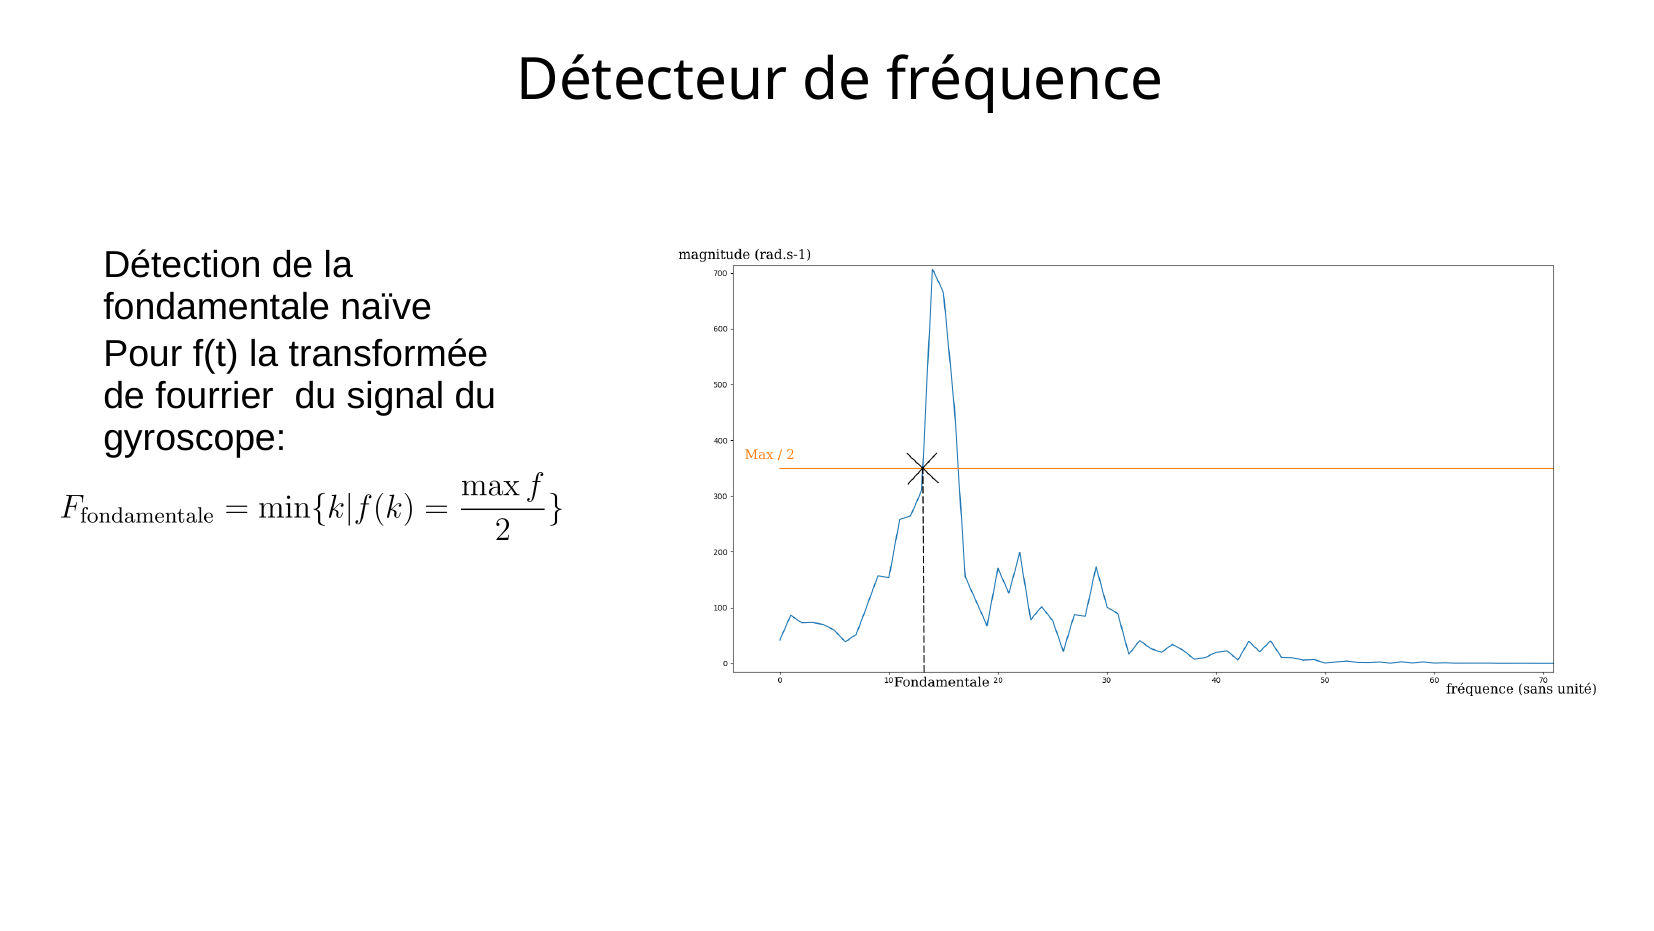

Détecteur de fréquence
Détection de la fondamentale naïve
Pour f(t) la transformée de fourrier du signal du gyroscope: